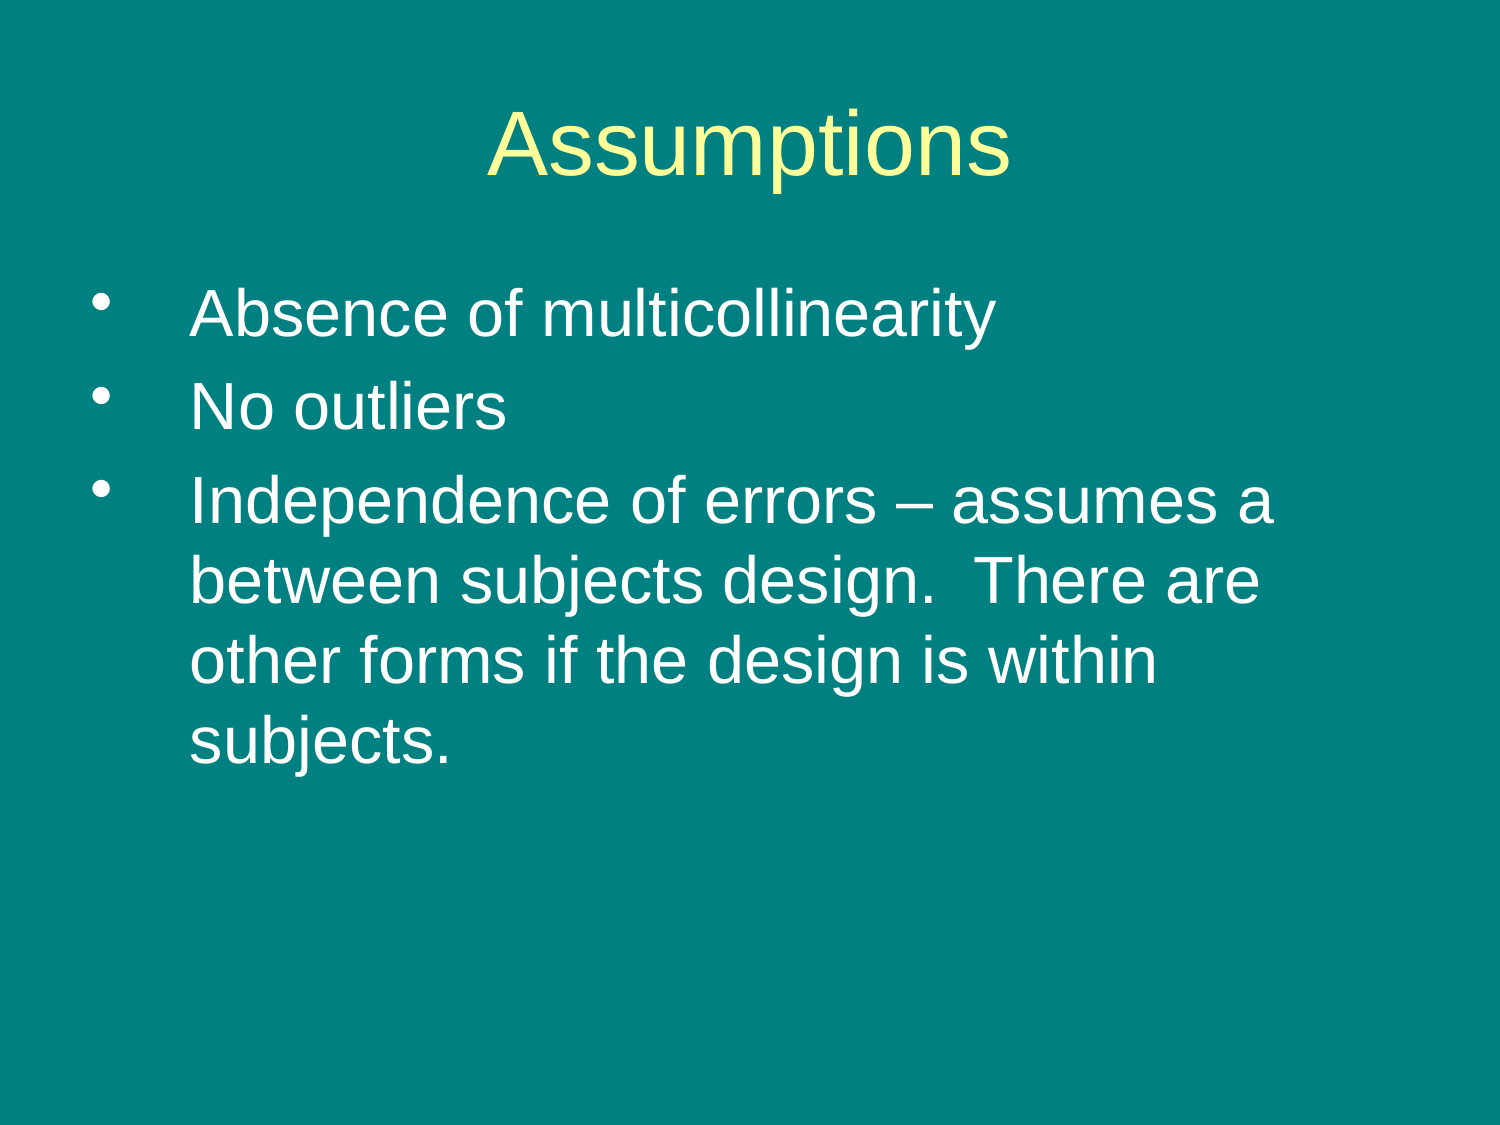

# Assumptions
Absence of multicollinearity
No outliers
Independence of errors – assumes a between subjects design. There are other forms if the design is within subjects.